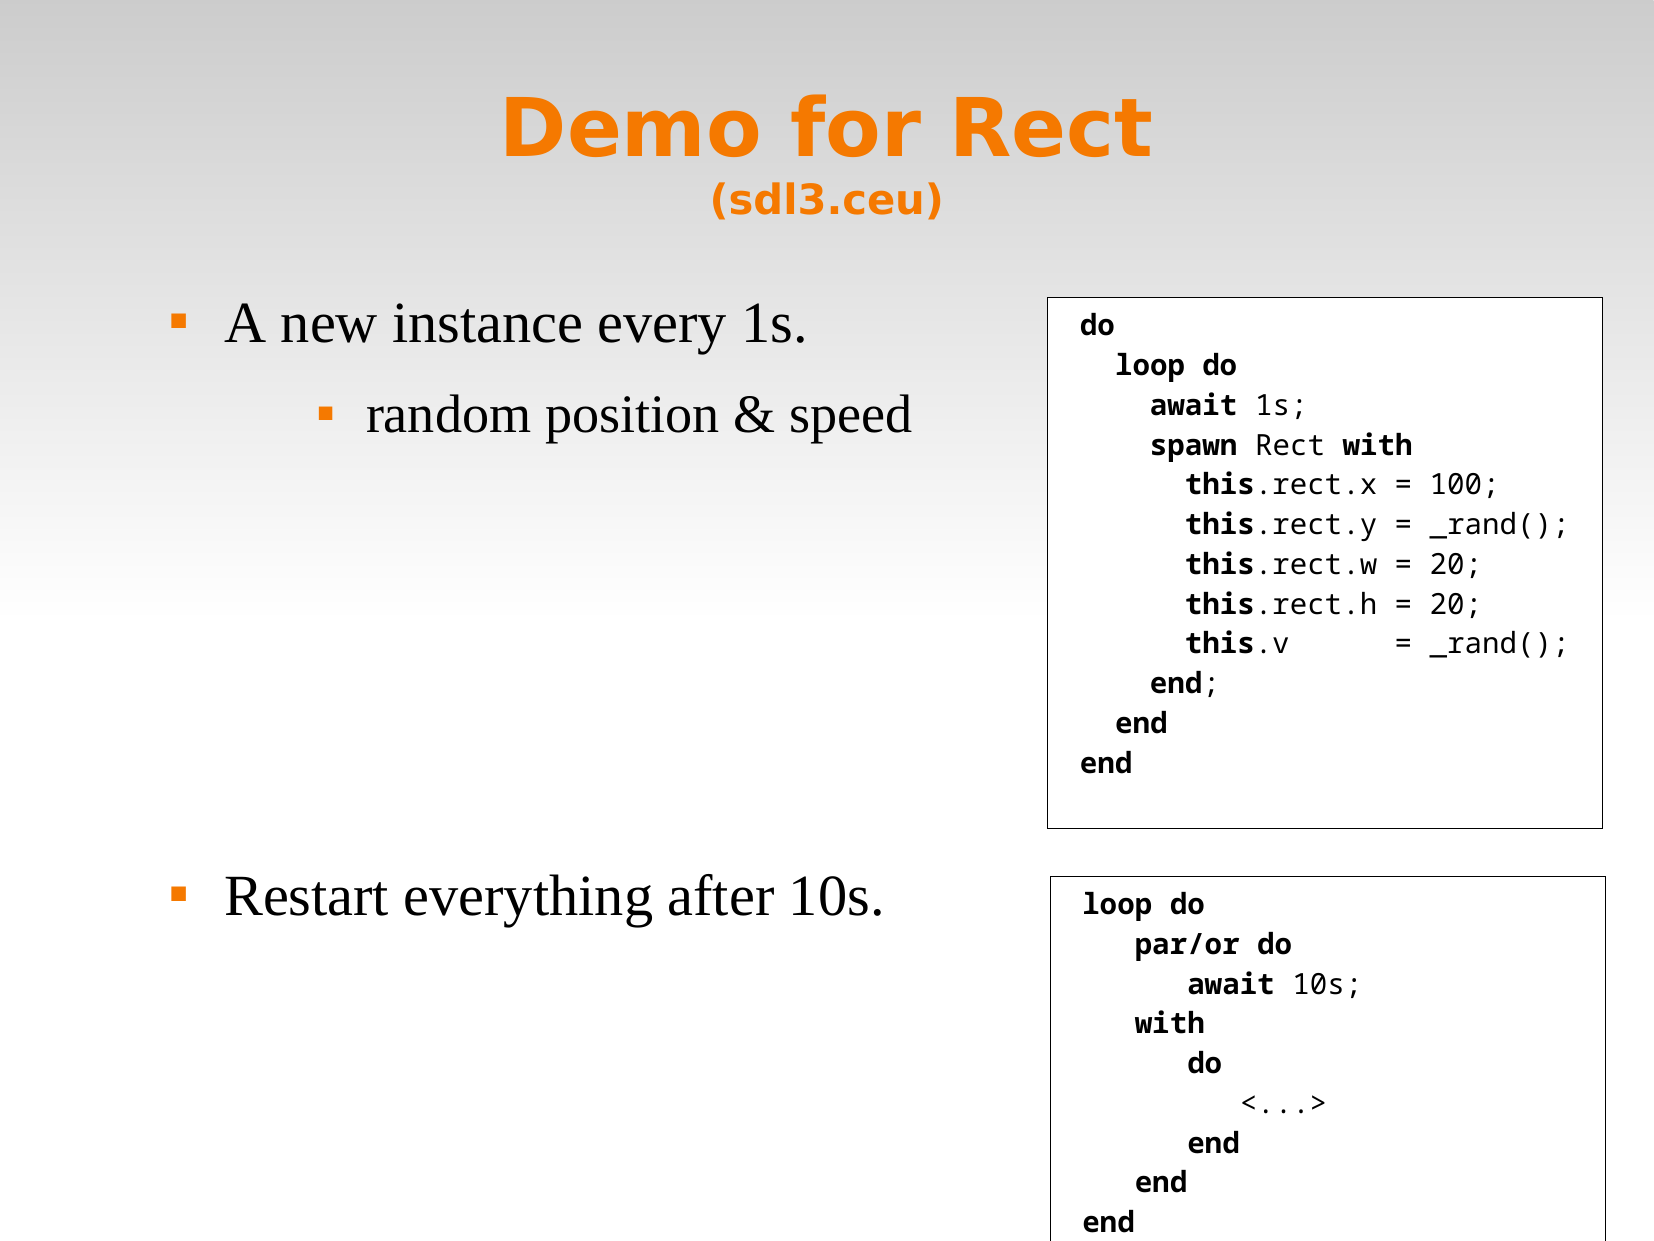

# Demo for Rect (sdl3.ceu)
A new instance every 1s.
random position & speed
Restart everything after 10s.
 do
 loop do
 await 1s;
 spawn Rect with
 this.rect.x = 100;
 this.rect.y = _rand();
 this.rect.w = 20;
 this.rect.h = 20;
 this.v = _rand();
 end;
 end
 end
 loop do
 par/or do
 await 10s;
 with
 do
 <...>
 end
 end
 end